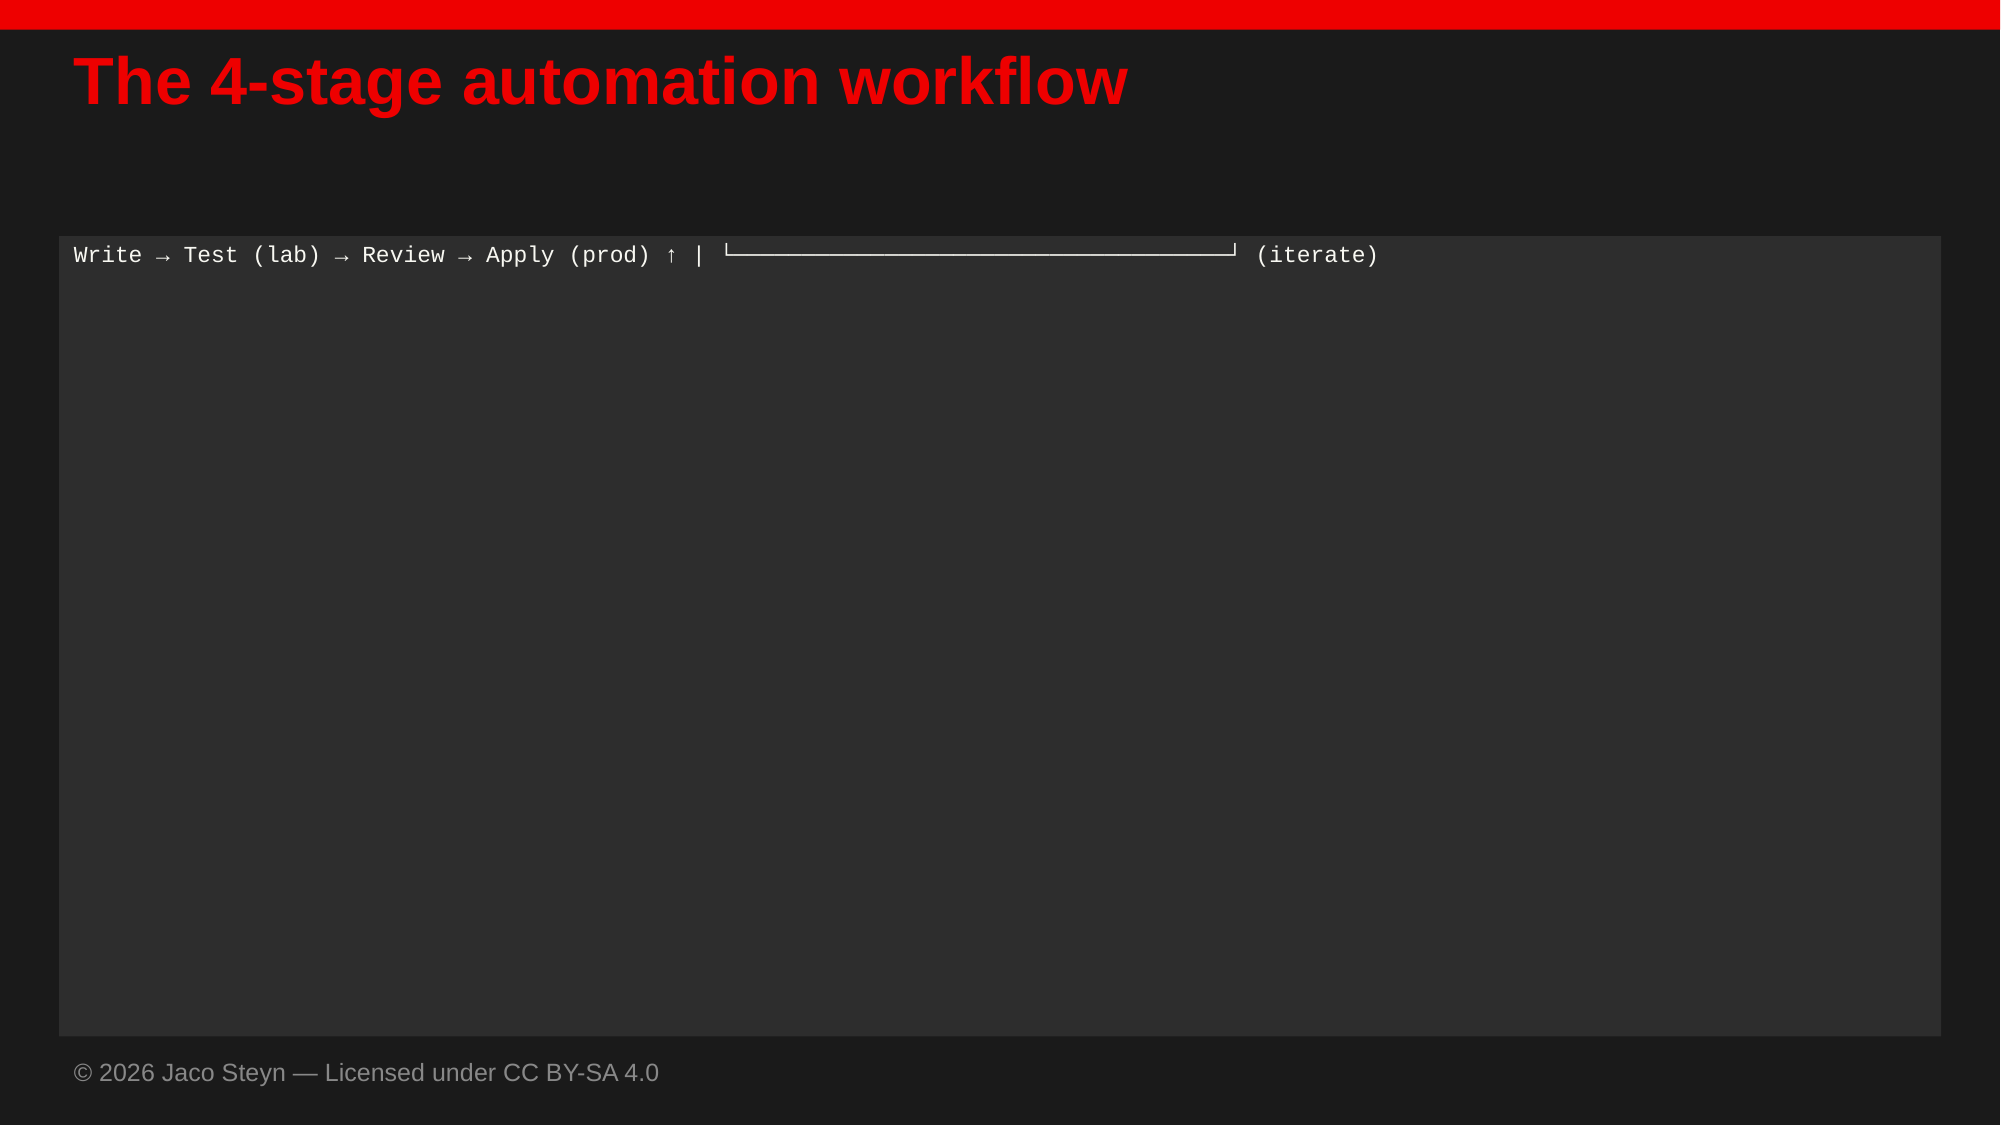

The 4-stage automation workflow
Write → Test (lab) → Review → Apply (prod) ↑ | └────────────────────────────────────┘ (iterate)
© 2026 Jaco Steyn — Licensed under CC BY-SA 4.0